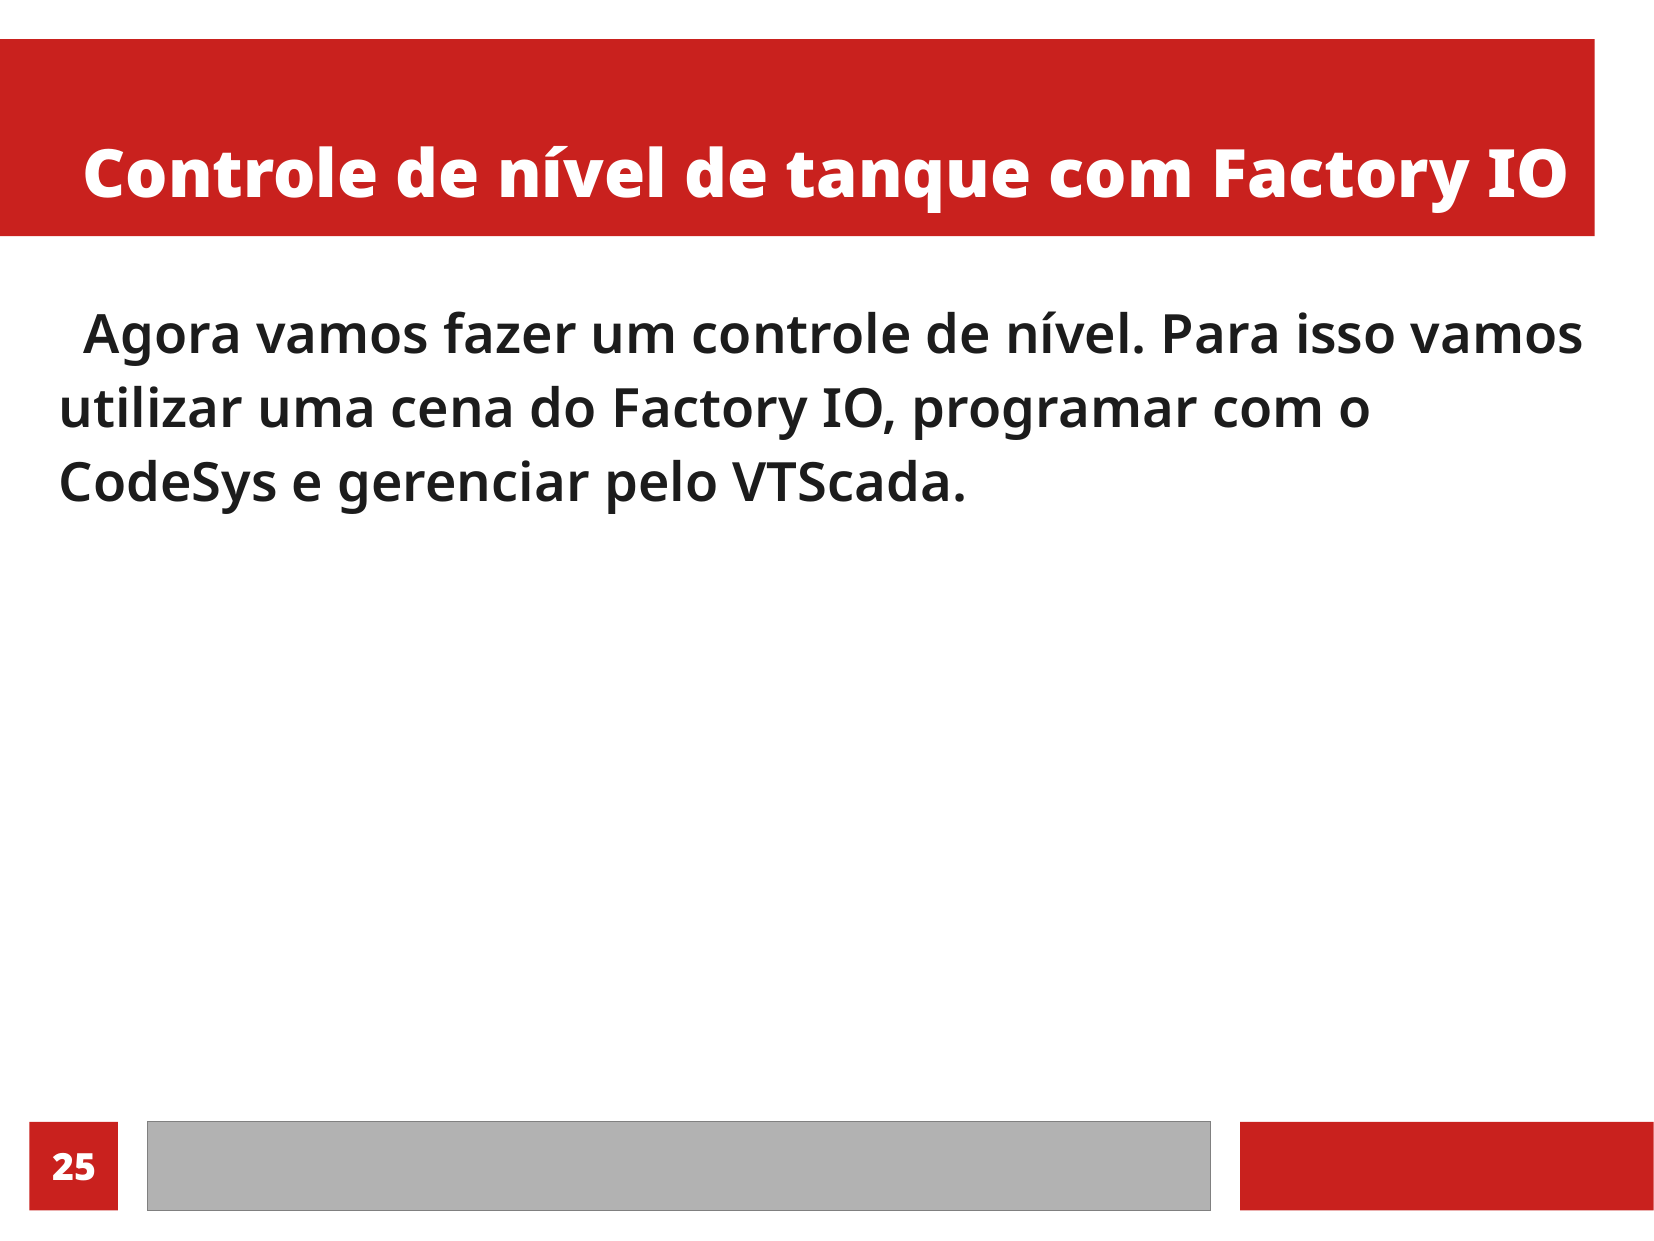

# Controle de nível de tanque com Factory IO
Agora vamos fazer um controle de nível. Para isso vamos utilizar uma cena do Factory IO, programar com o CodeSys e gerenciar pelo VTScada.
25